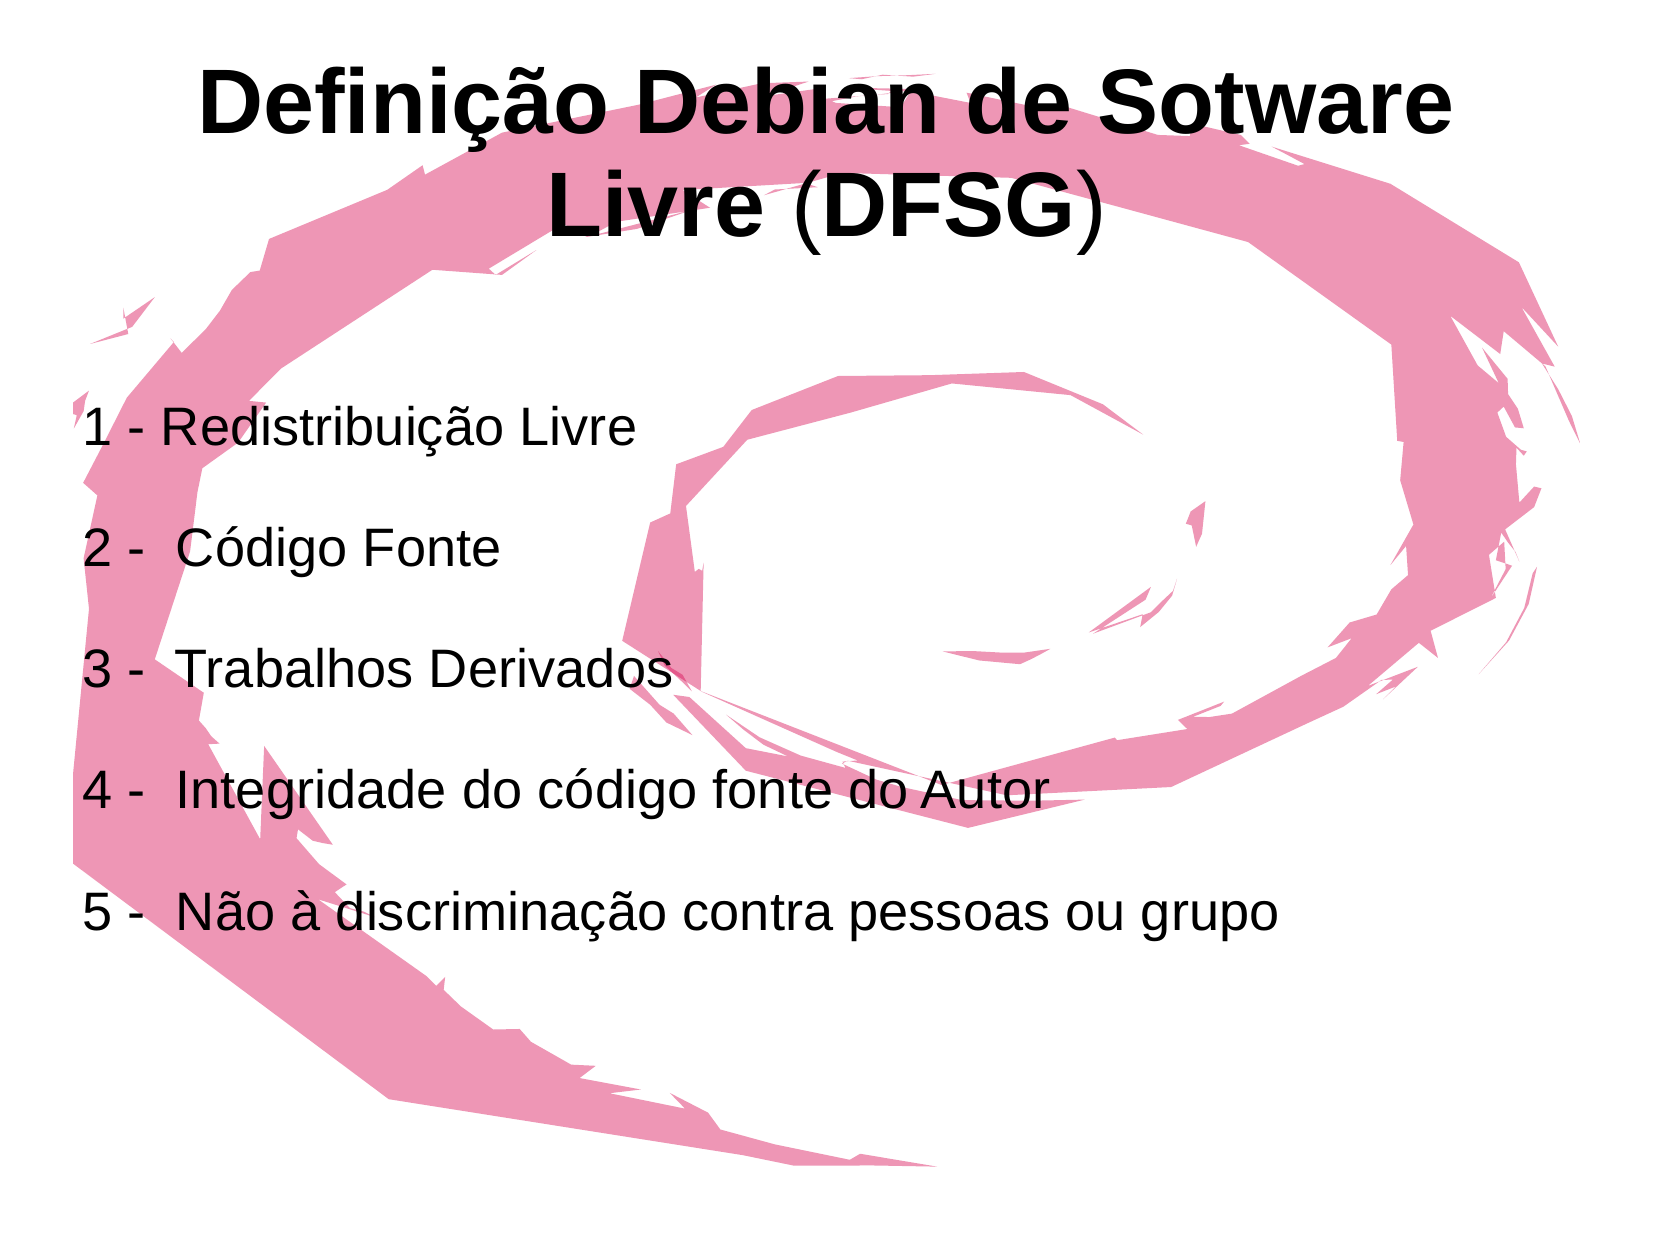

# Definição Debian de Sotware Livre (DFSG)
1 - Redistribuição Livre
2 - Código Fonte
3 - Trabalhos Derivados
4 - Integridade do código fonte do Autor
5 - Não à discriminação contra pessoas ou grupo